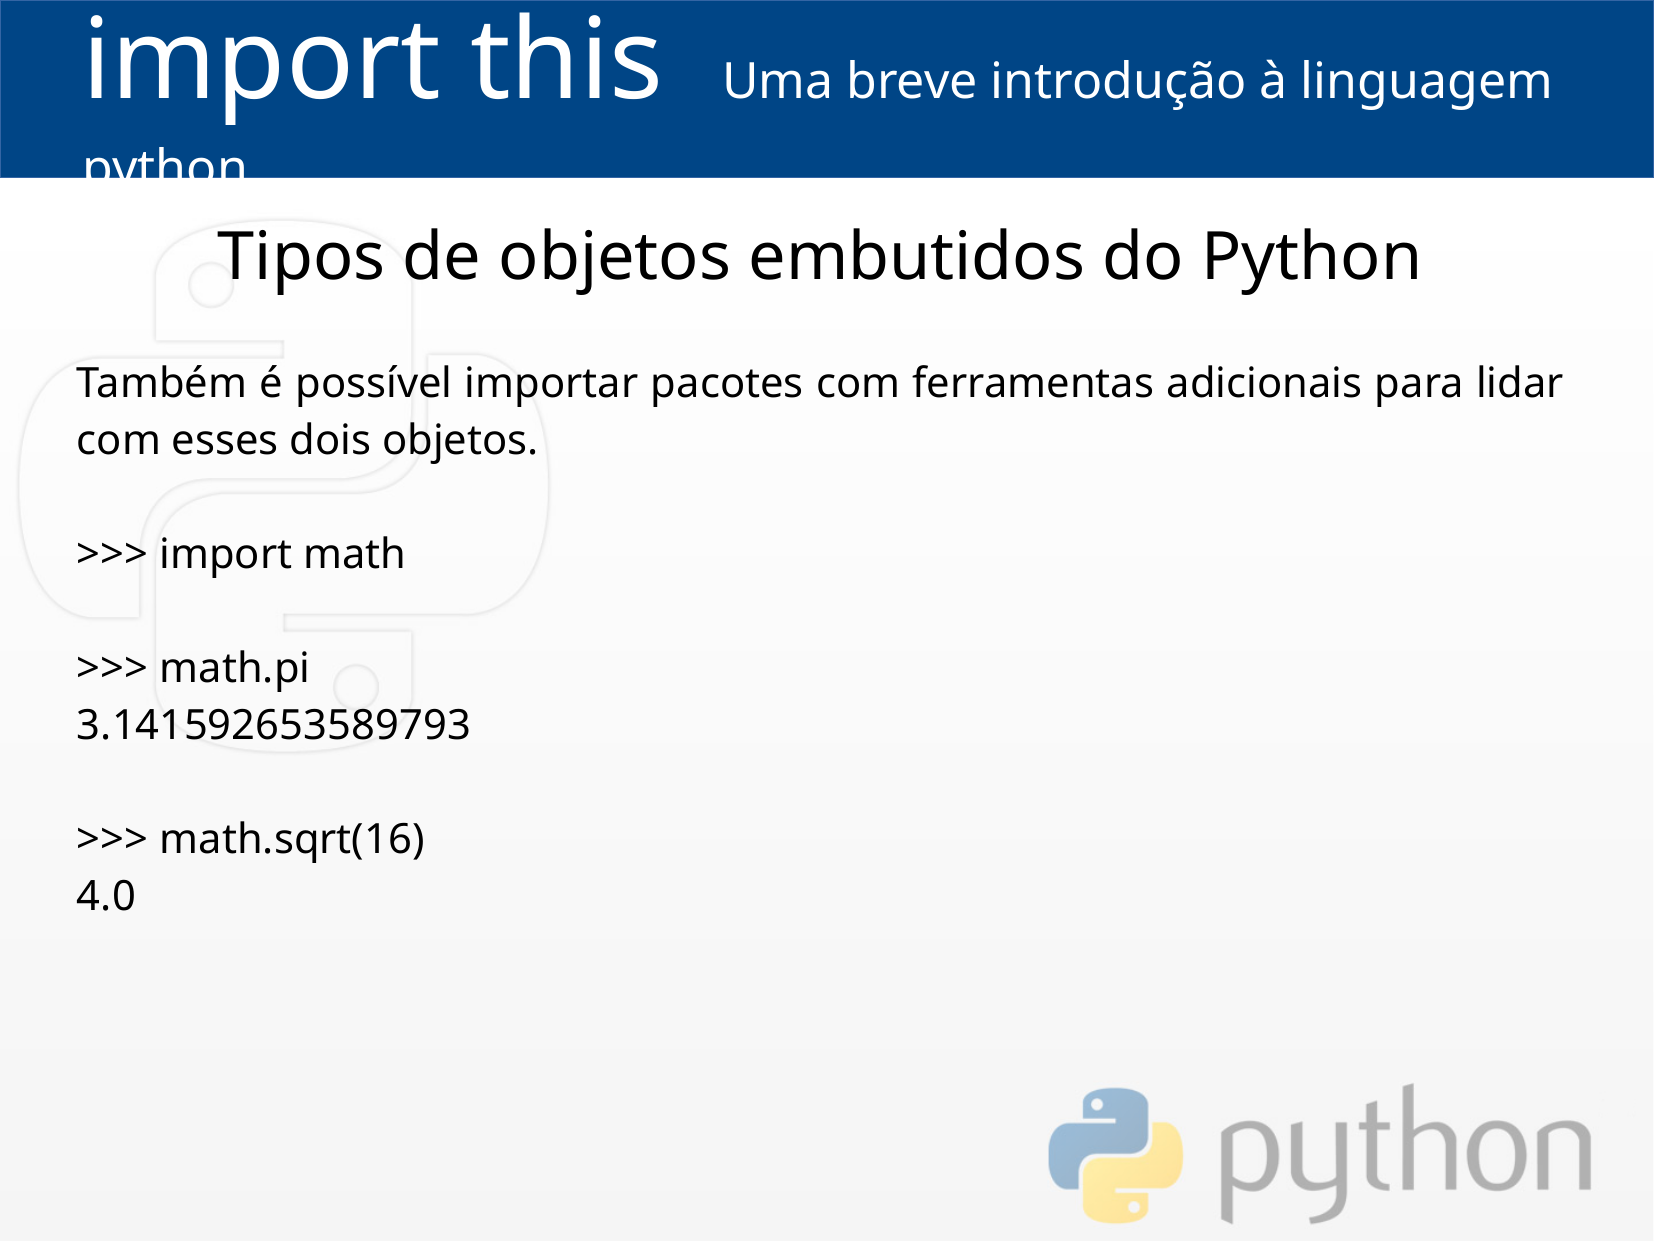

import this Uma breve introdução à linguagem python
Tipos de objetos embutidos do Python
# Também é possível importar pacotes com ferramentas adicionais para lidar com esses dois objetos.
>>> import math
>>> math.pi
3.141592653589793
>>> math.sqrt(16)
4.0